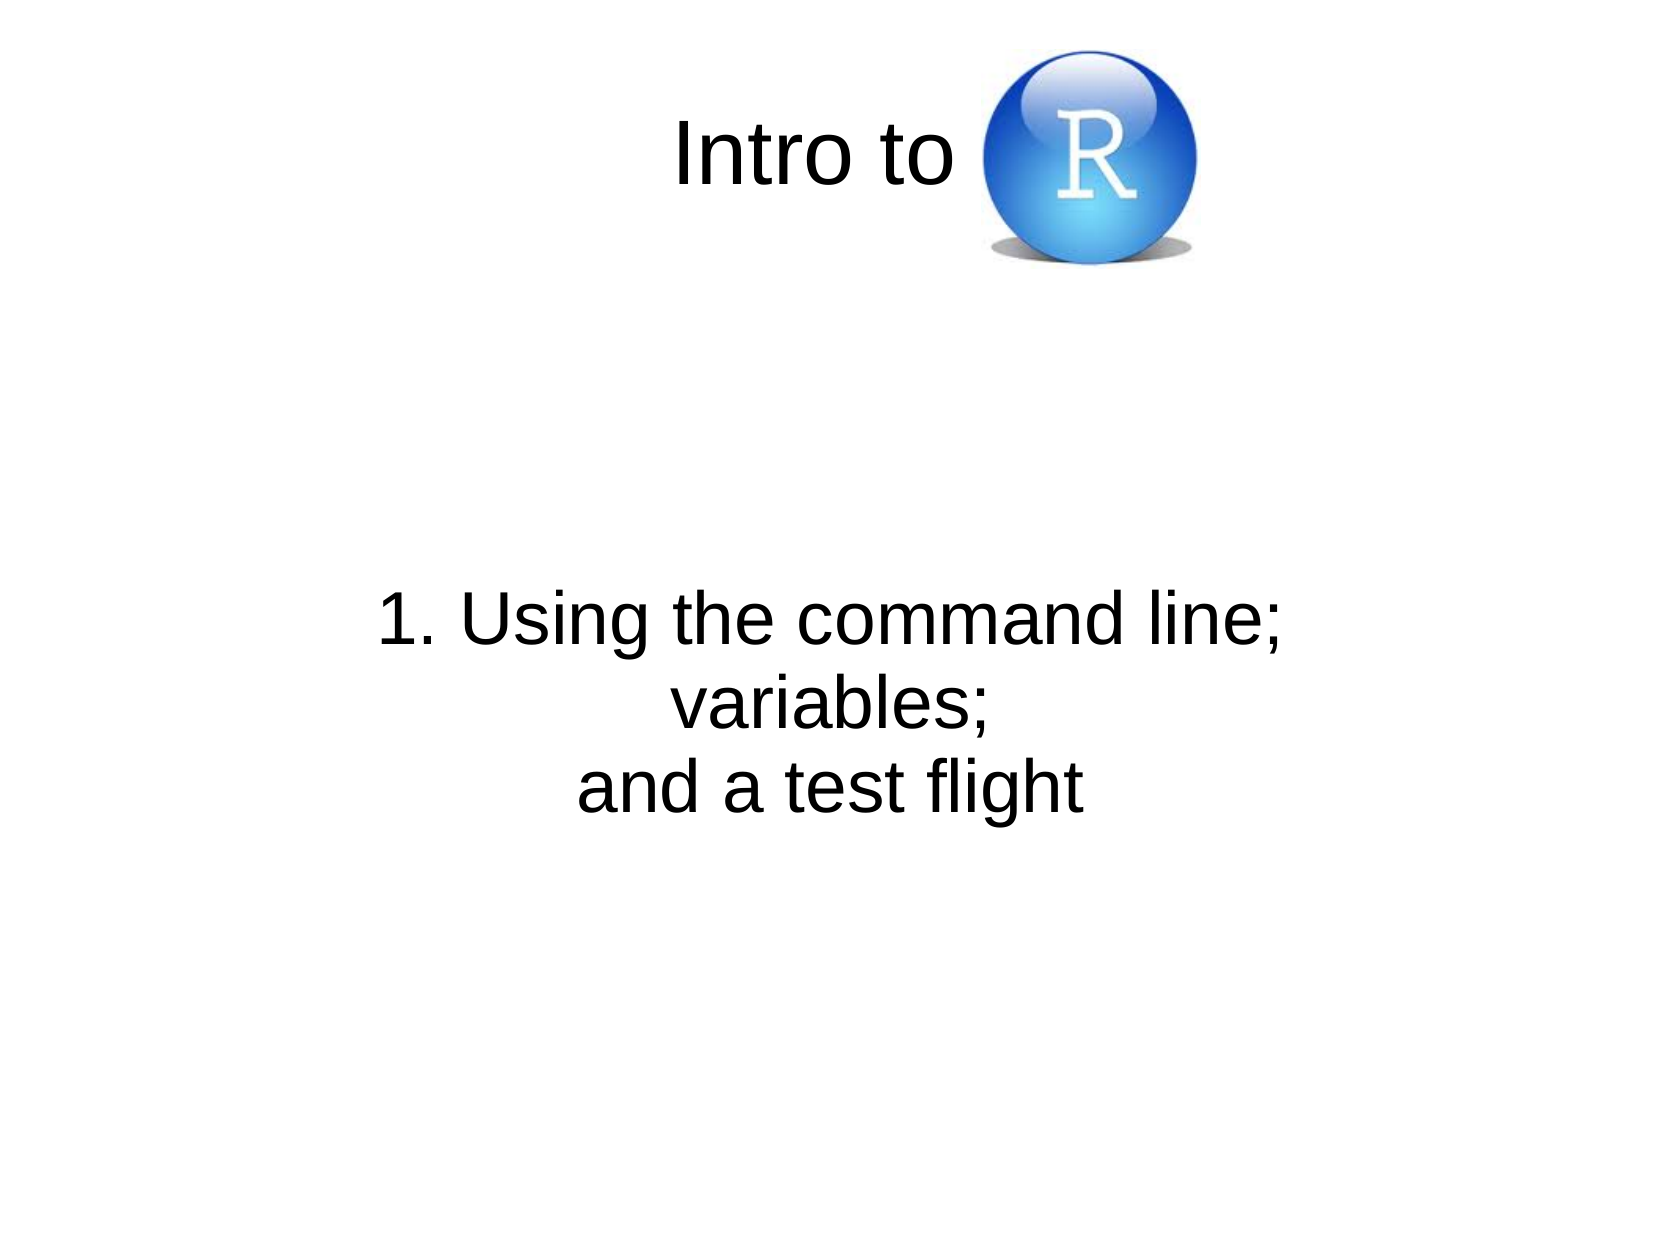

# Intro to
1. Using the command line;
variables;
and a test flight